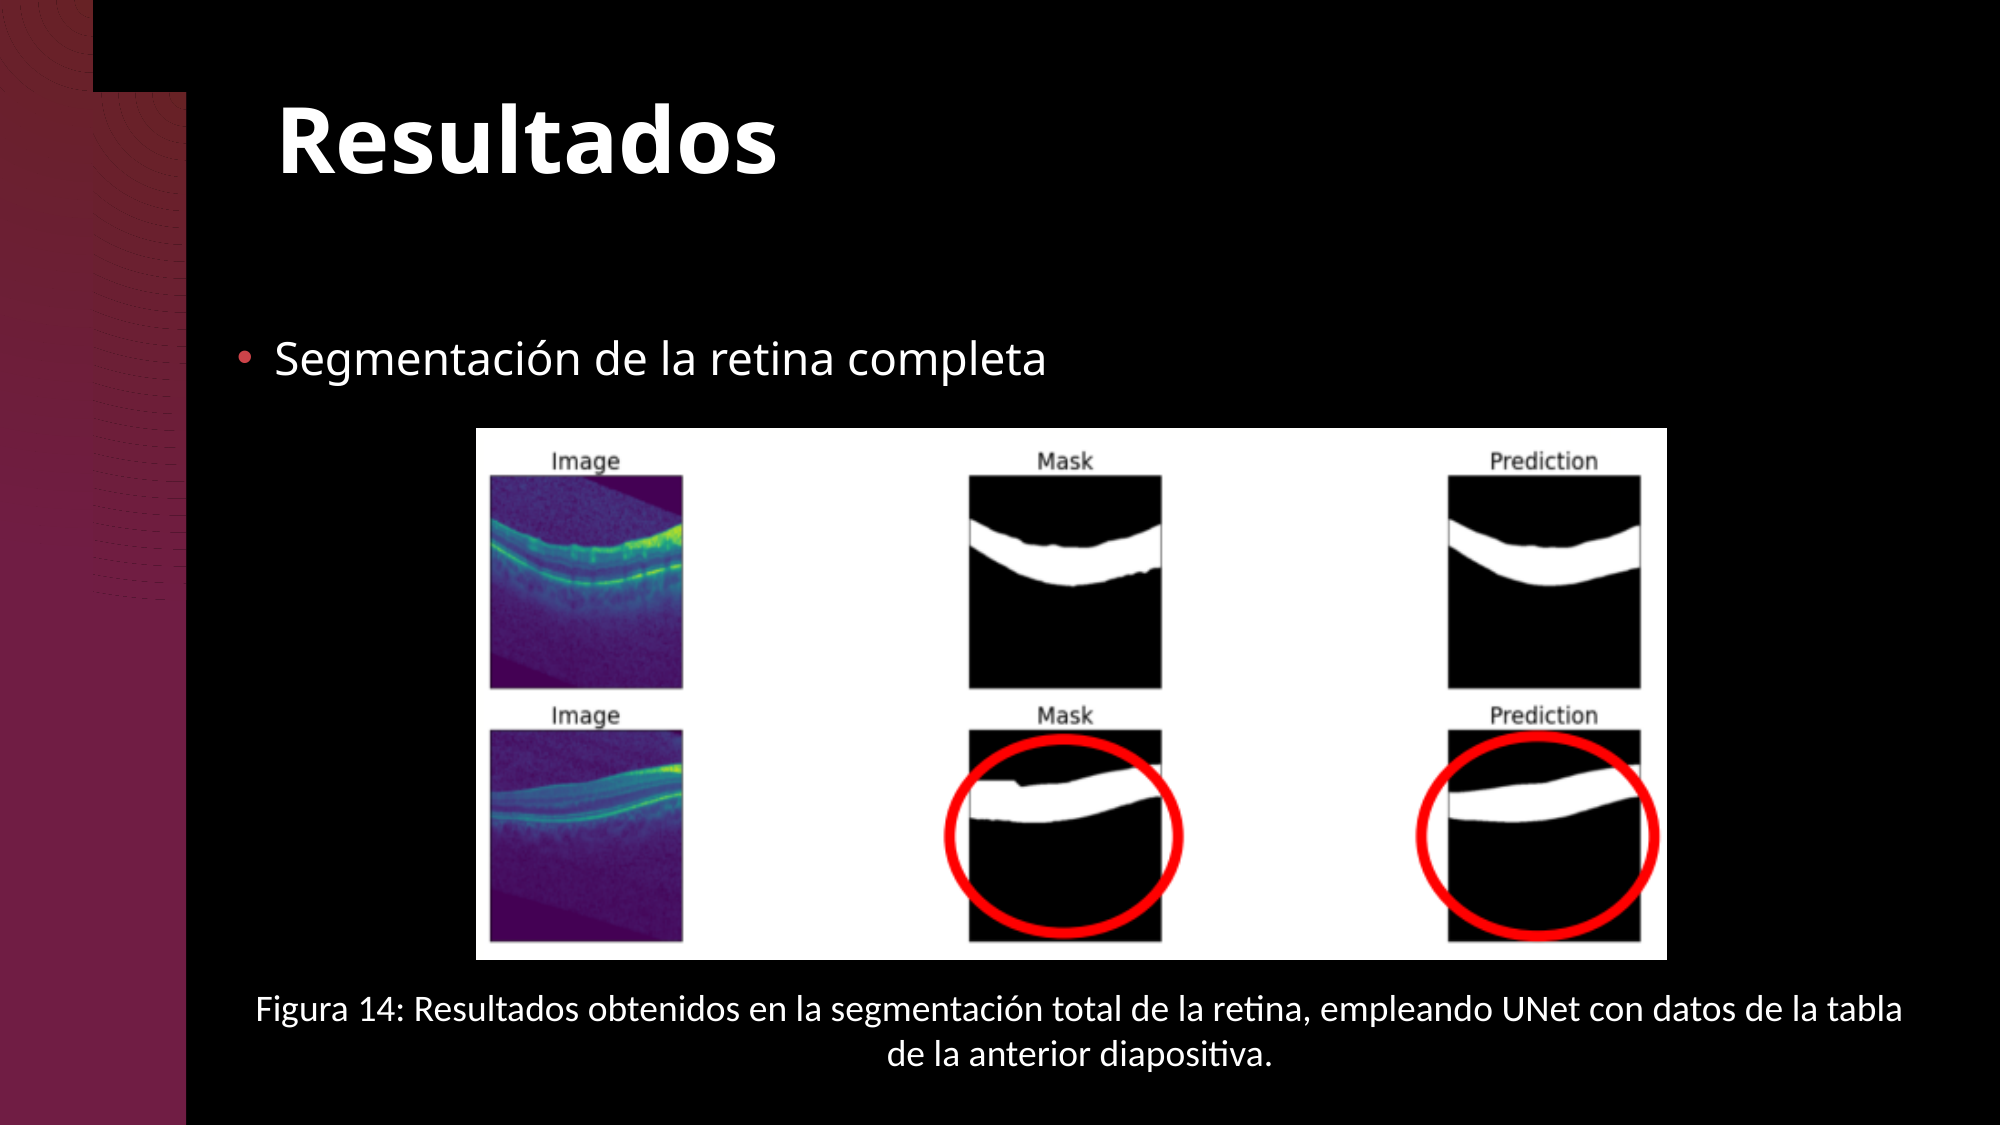

# Resultados
Segmentación de la retina completa
Figura 14: Resultados obtenidos en la segmentación total de la retina, empleando UNet con datos de la tabla de la anterior diapositiva.